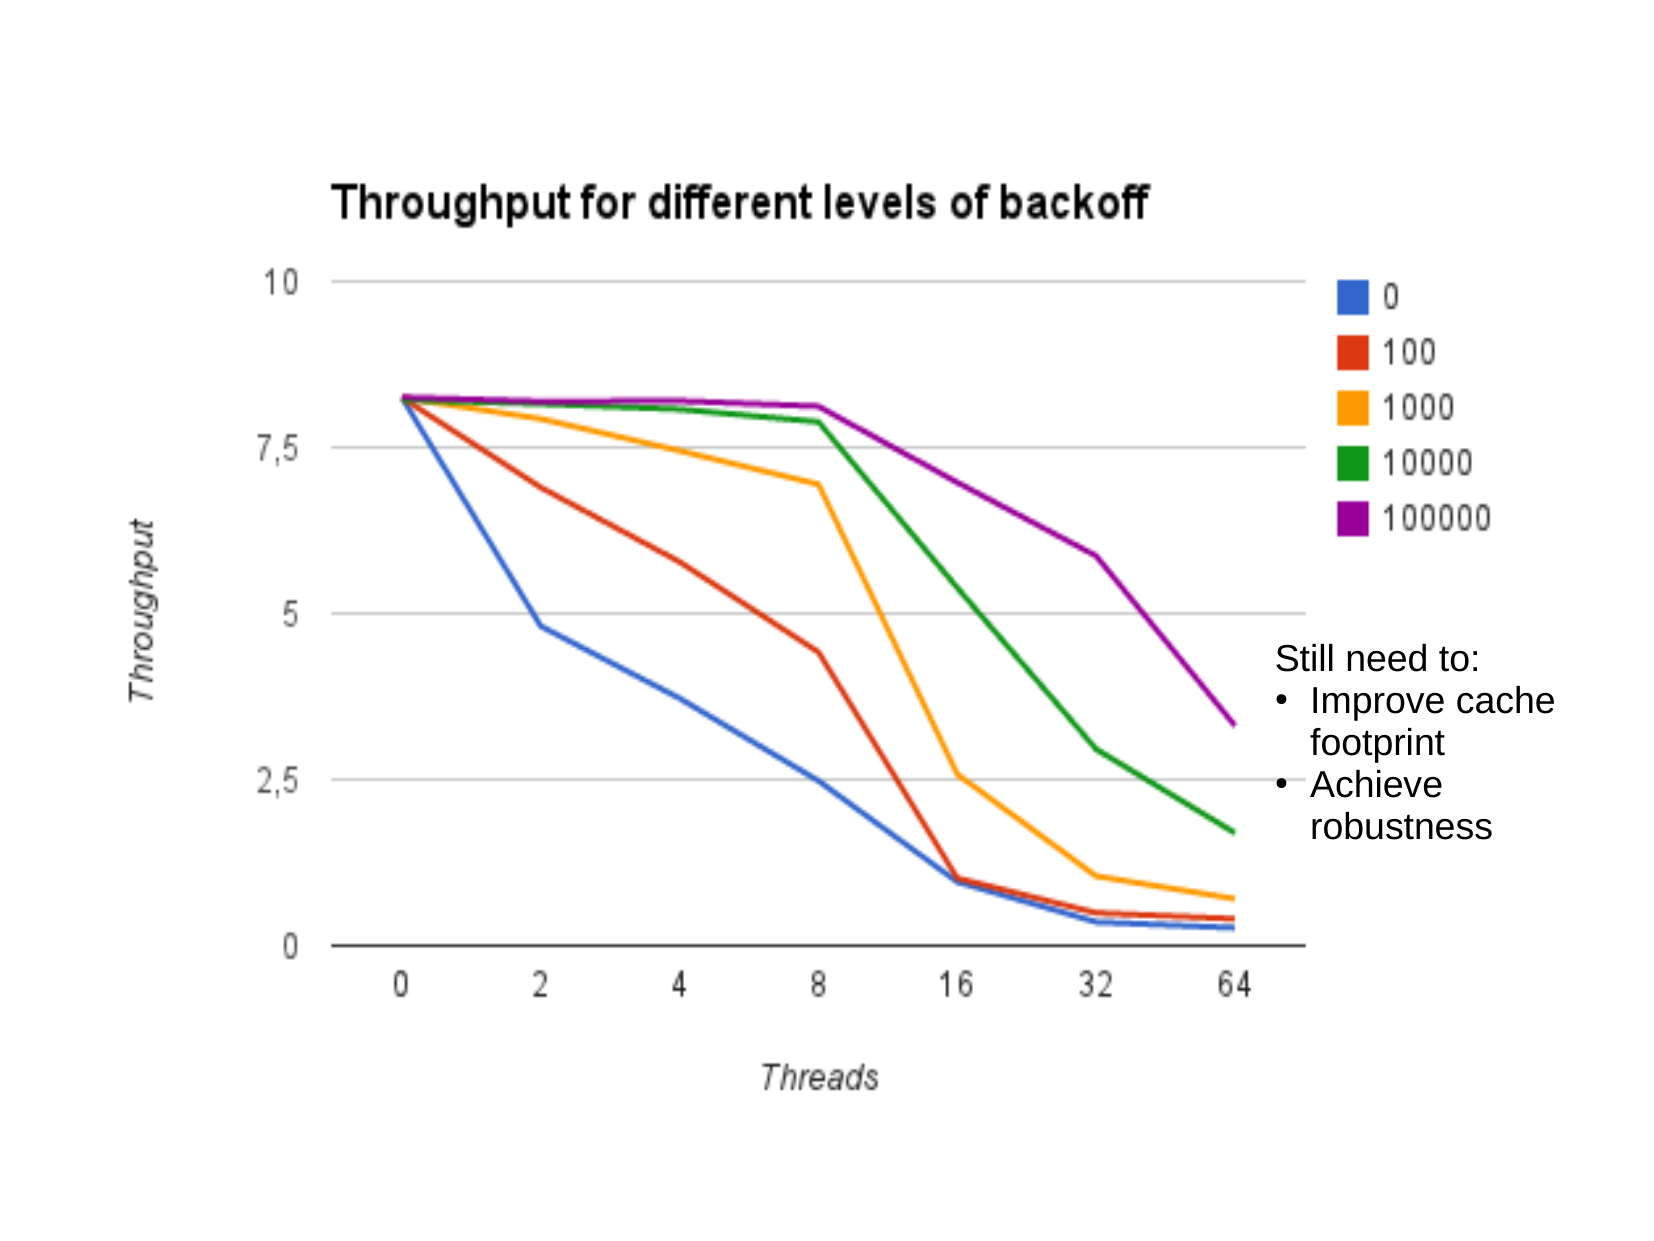

#
Still need to:
Improve cache footprint
Achieve robustness